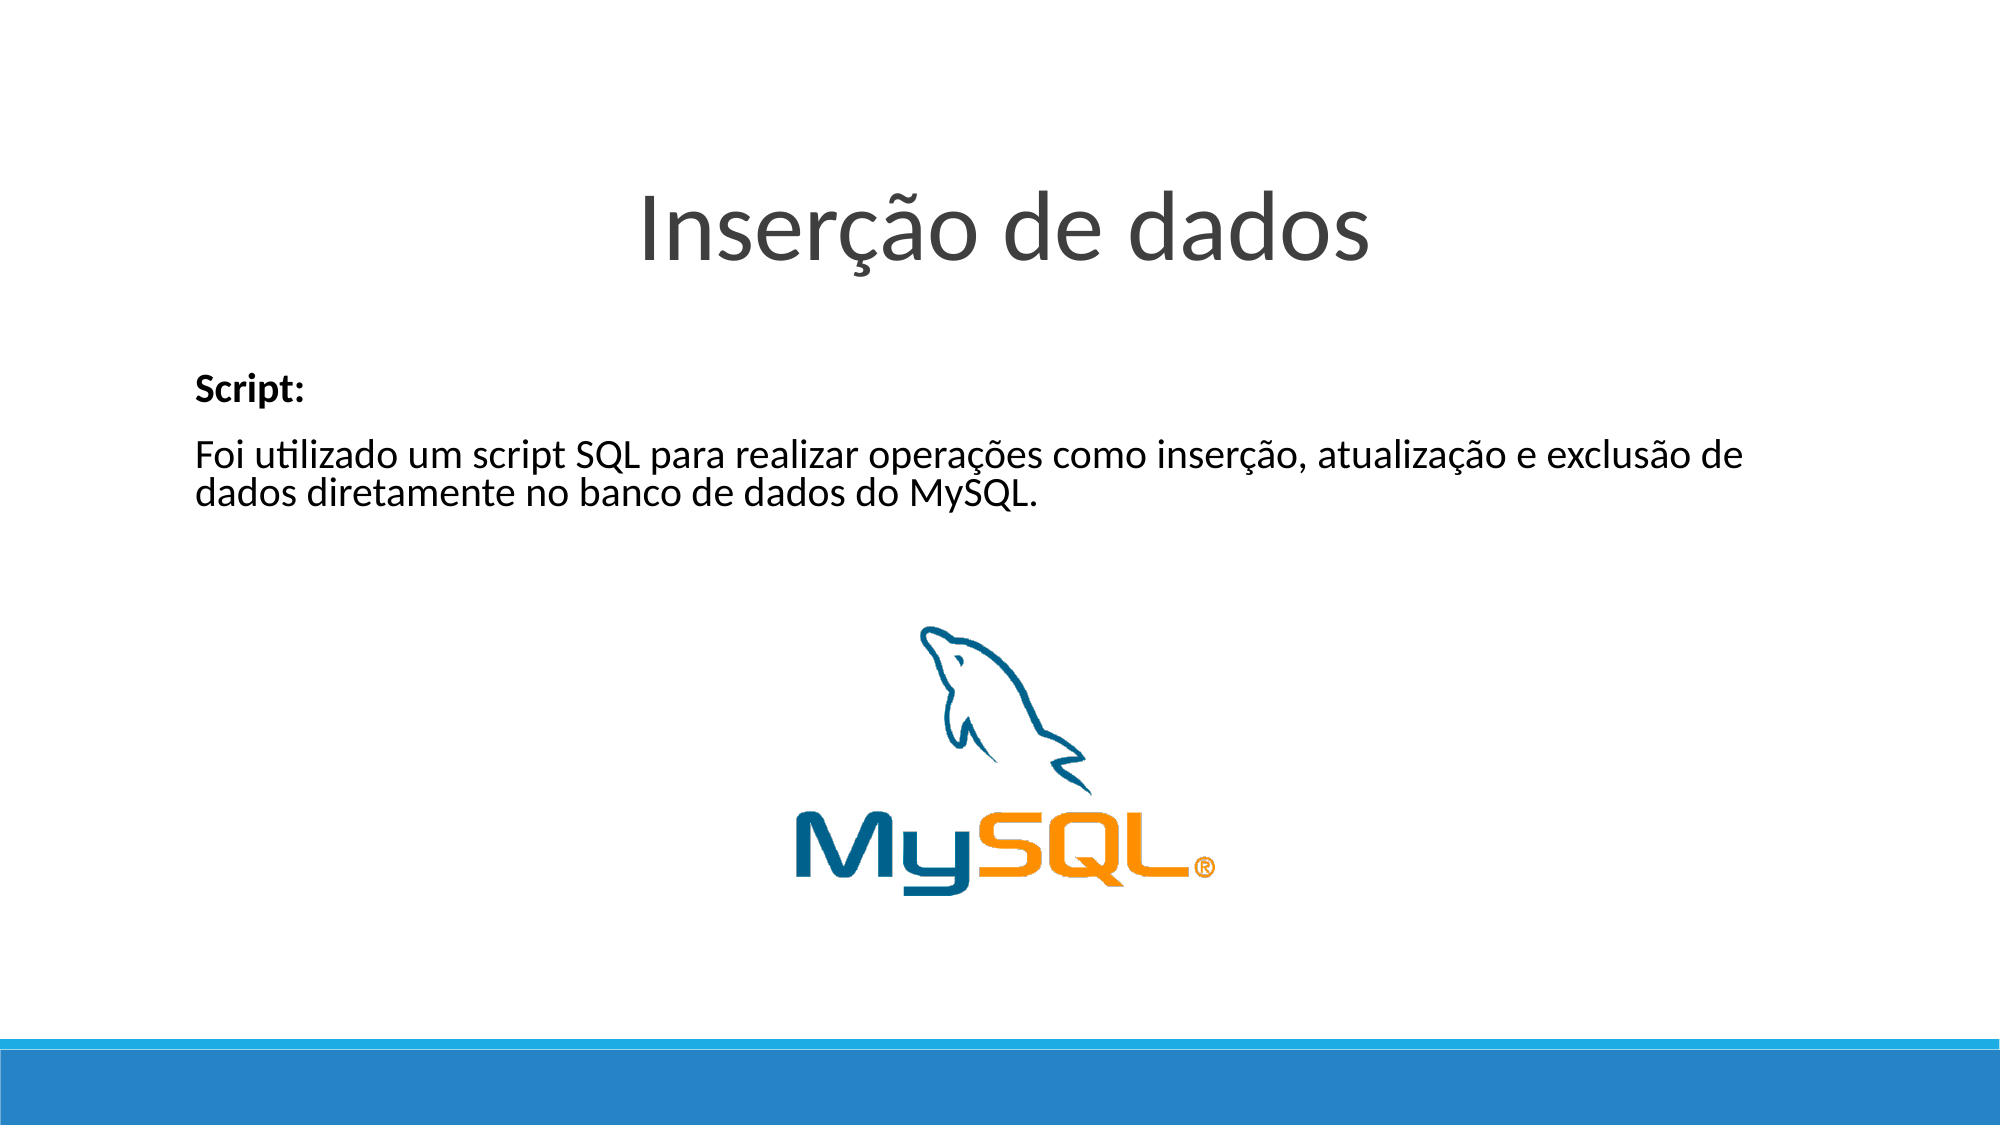

Inserção de dados
Script:
Foi utilizado um script SQL para realizar operações como inserção, atualização e exclusão de dados diretamente no banco de dados do MySQL.